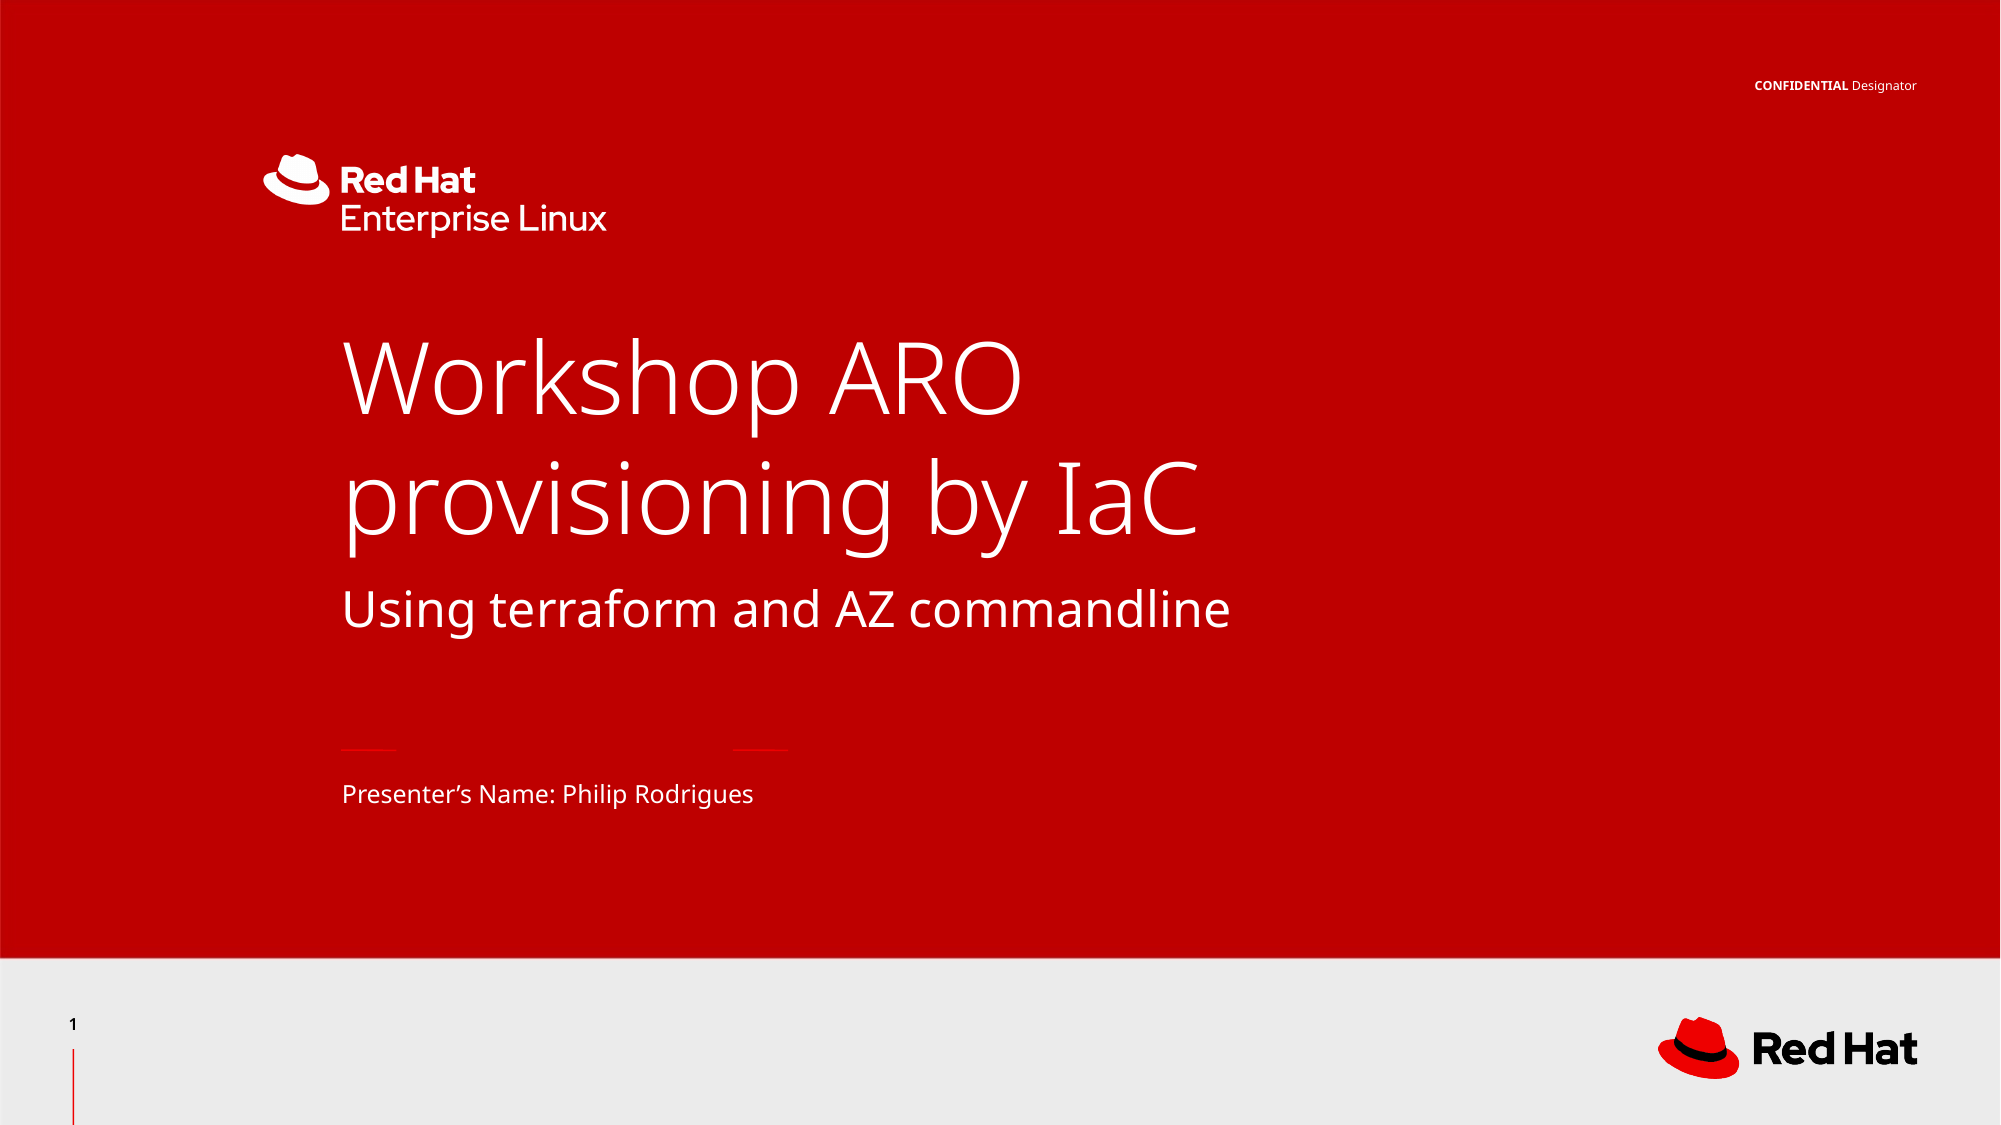

# Workshop ARO provisioning by IaC
Using terraform and AZ commandline
Presenter’s Name: Philip Rodrigues
1